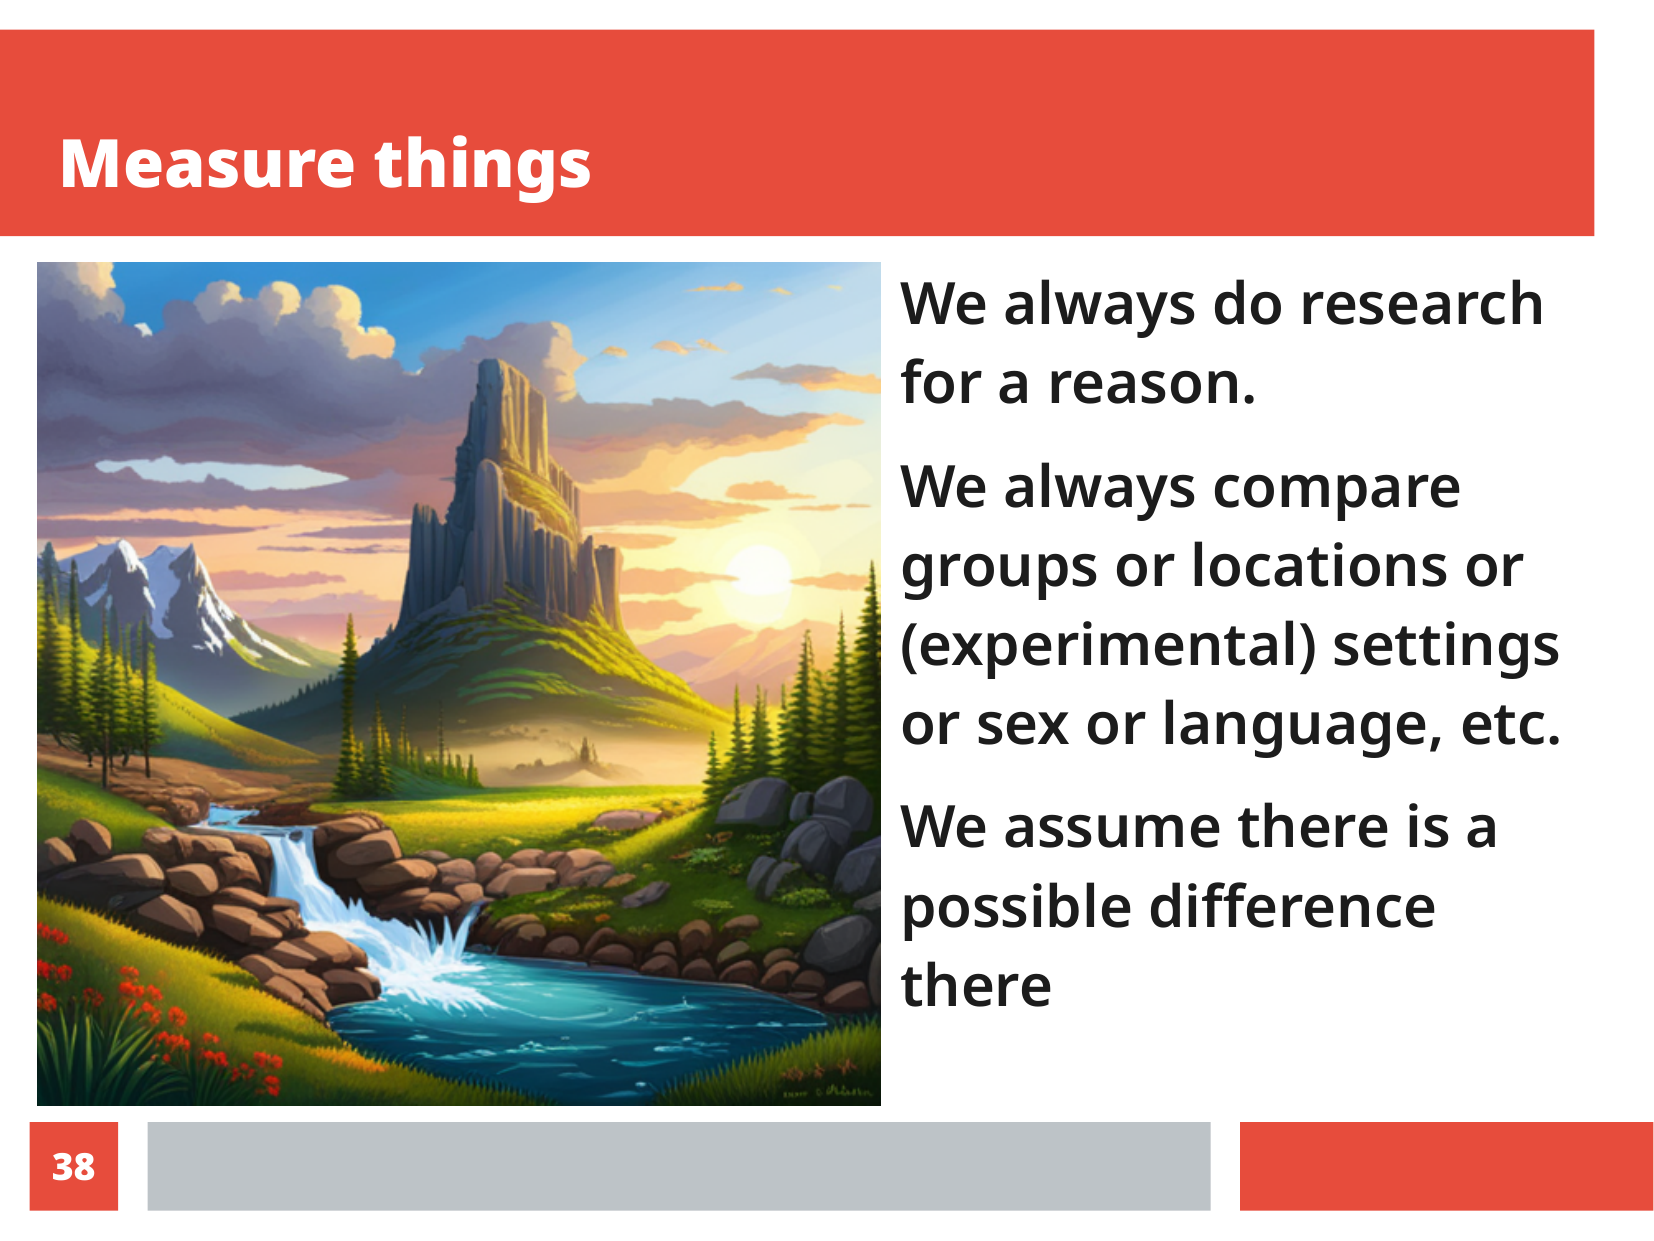

# Measure things
We always do research for a reason.
We always compare groups or locations or (experimental) settings or sex or language, etc.
We assume there is a possible difference there
38